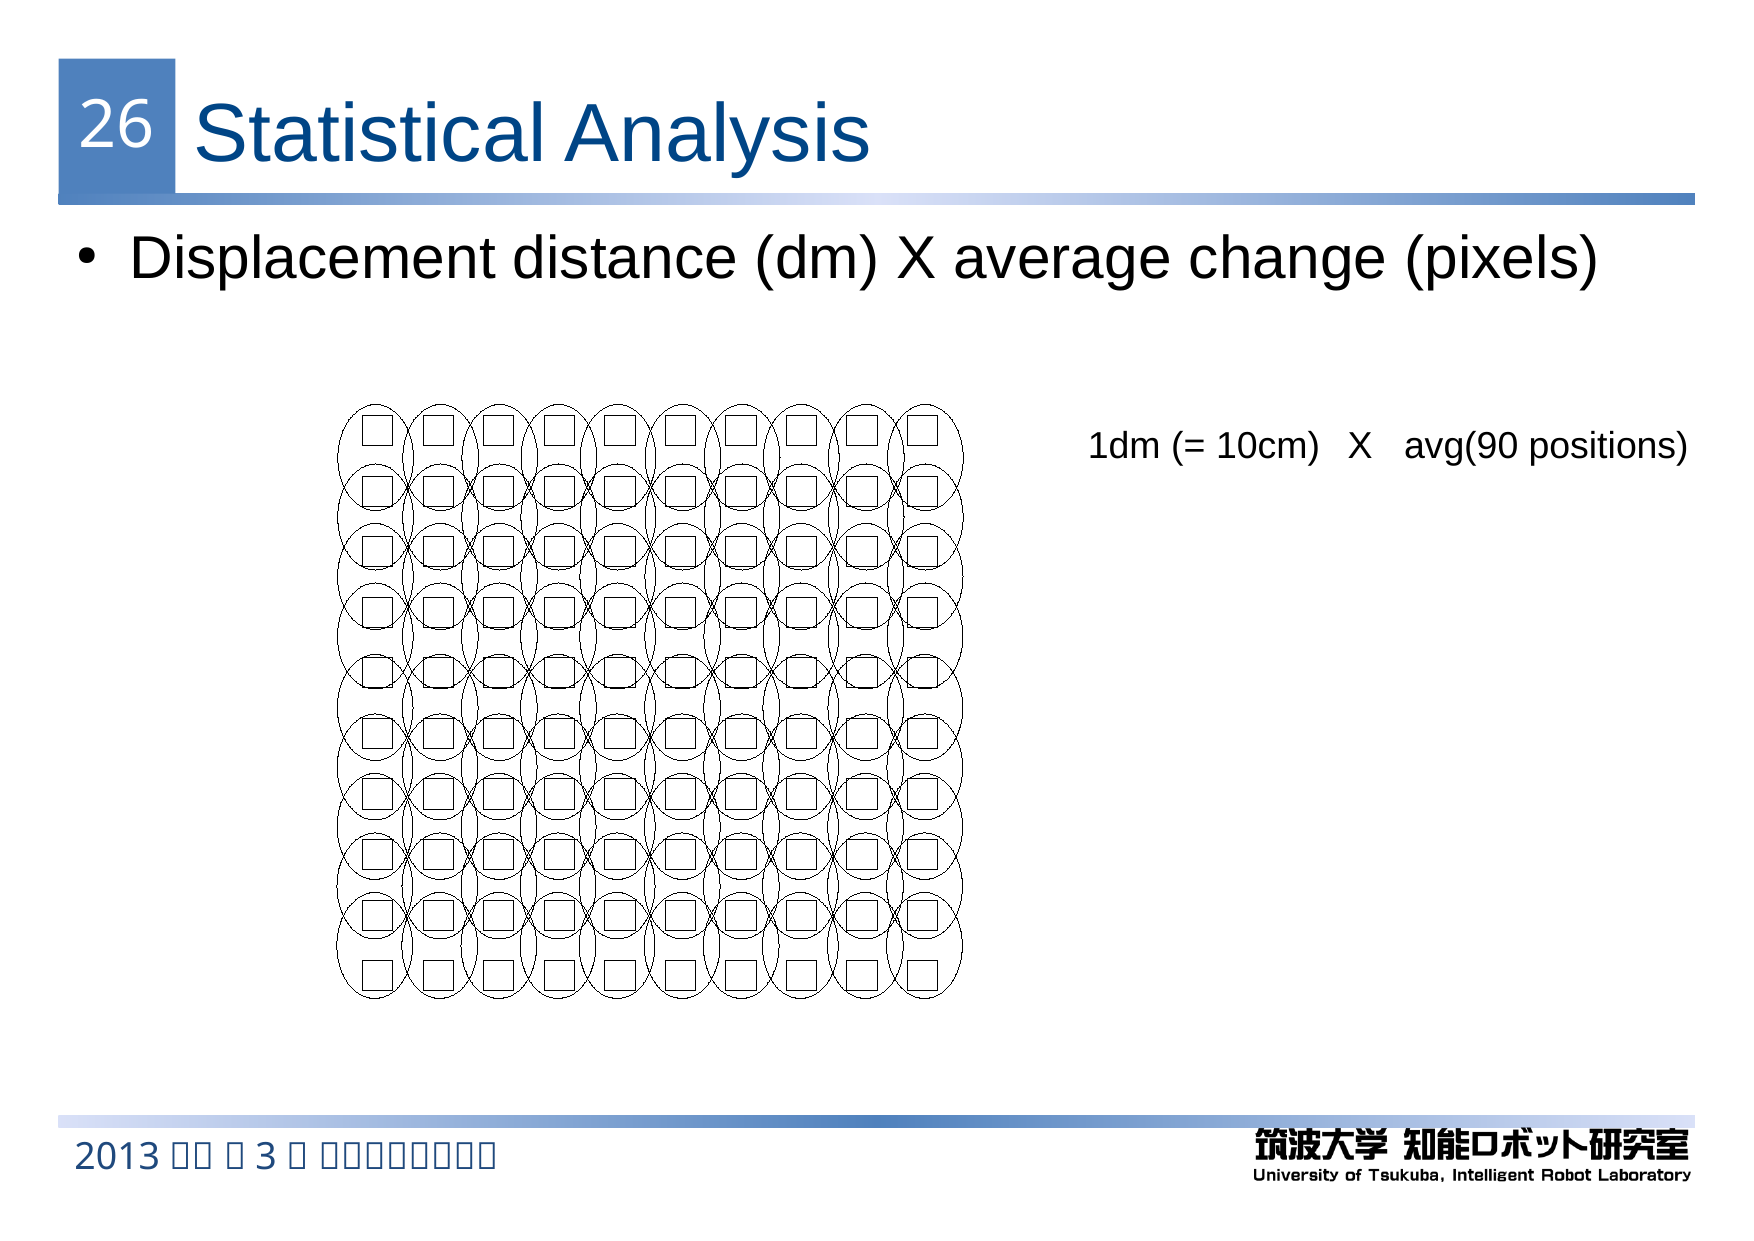

# Statistical Analysis
Displacement distance (dm) X average change (pixels)
1dm (= 10cm)
X avg(90 positions)